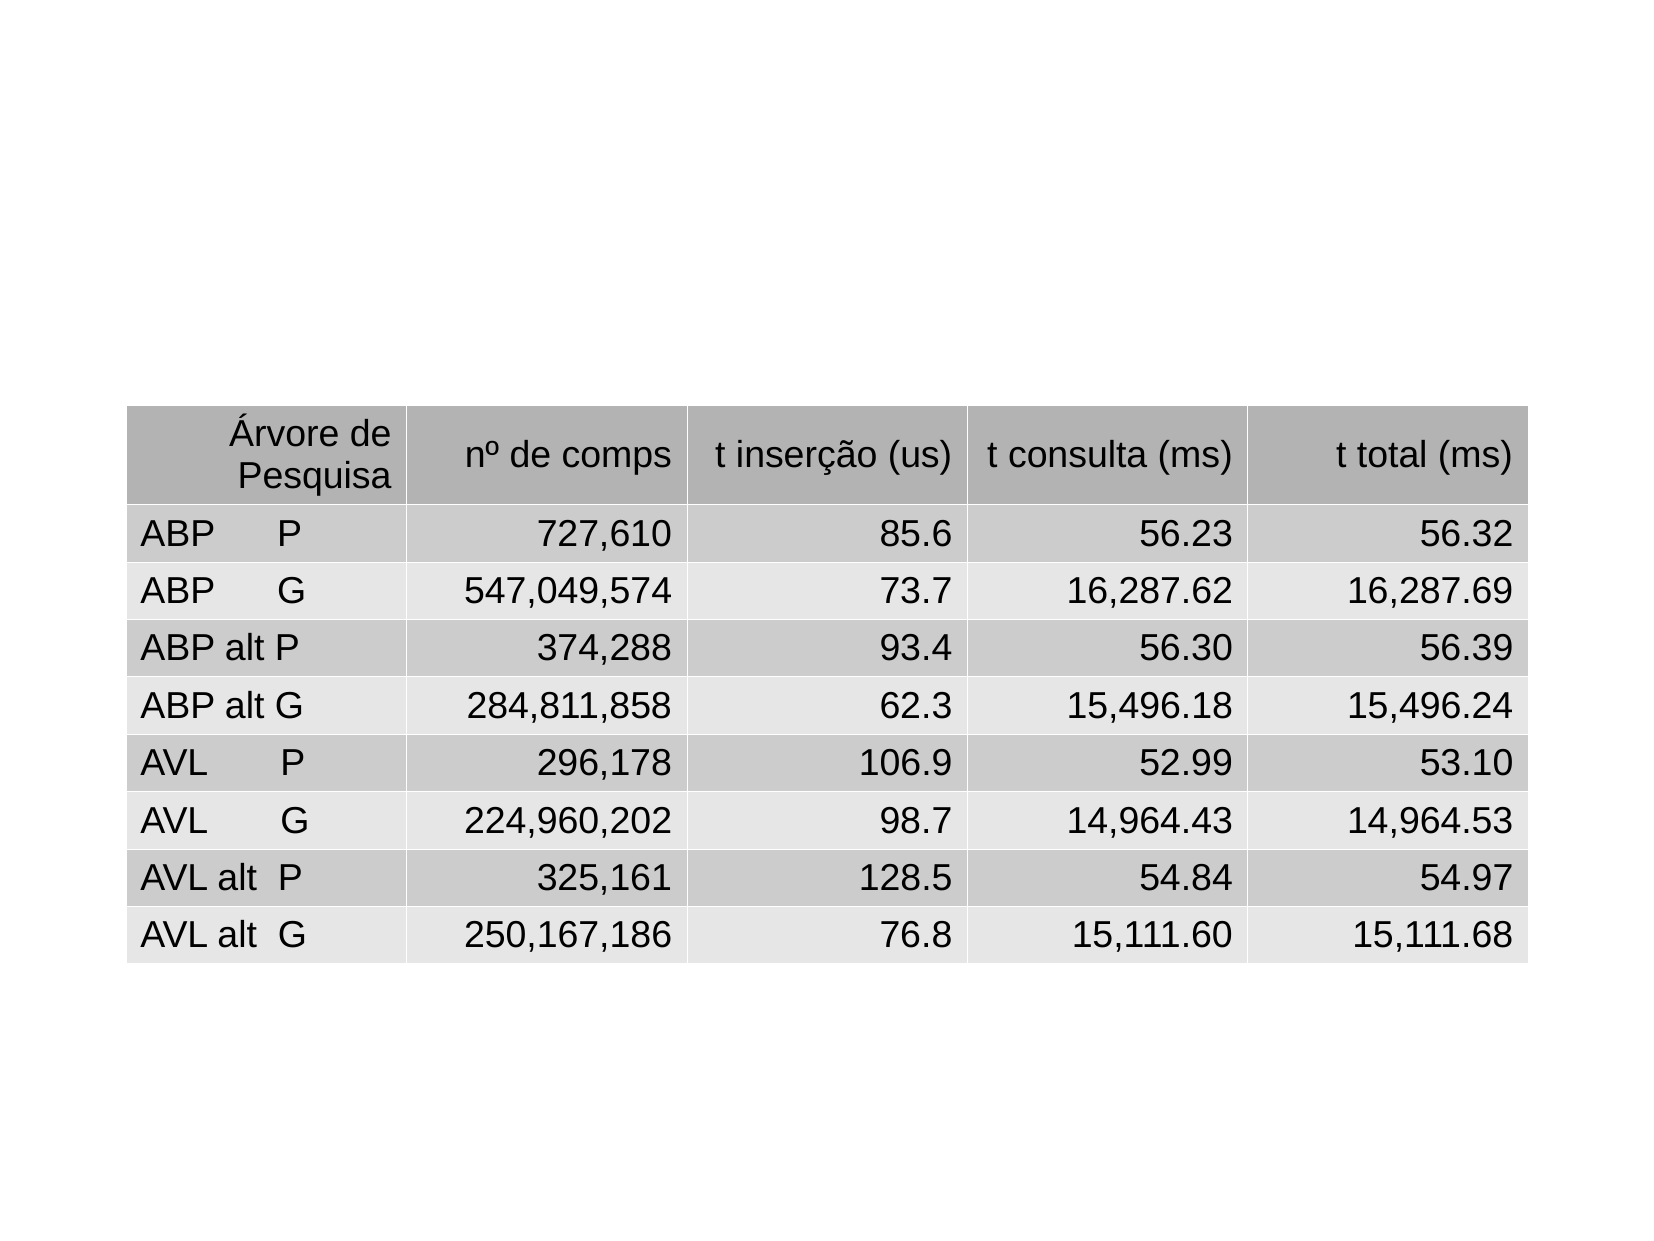

#
| Árvore de Pesquisa | nº de comps | t inserção (us) | t consulta (ms) | t total (ms) |
| --- | --- | --- | --- | --- |
| ABP P | 727,610 | 85.6 | 56.23 | 56.32 |
| ABP G | 547,049,574 | 73.7 | 16,287.62 | 16,287.69 |
| ABP alt P | 374,288 | 93.4 | 56.30 | 56.39 |
| ABP alt G | 284,811,858 | 62.3 | 15,496.18 | 15,496.24 |
| AVL P | 296,178 | 106.9 | 52.99 | 53.10 |
| AVL G | 224,960,202 | 98.7 | 14,964.43 | 14,964.53 |
| AVL alt P | 325,161 | 128.5 | 54.84 | 54.97 |
| AVL alt G | 250,167,186 | 76.8 | 15,111.60 | 15,111.68 |